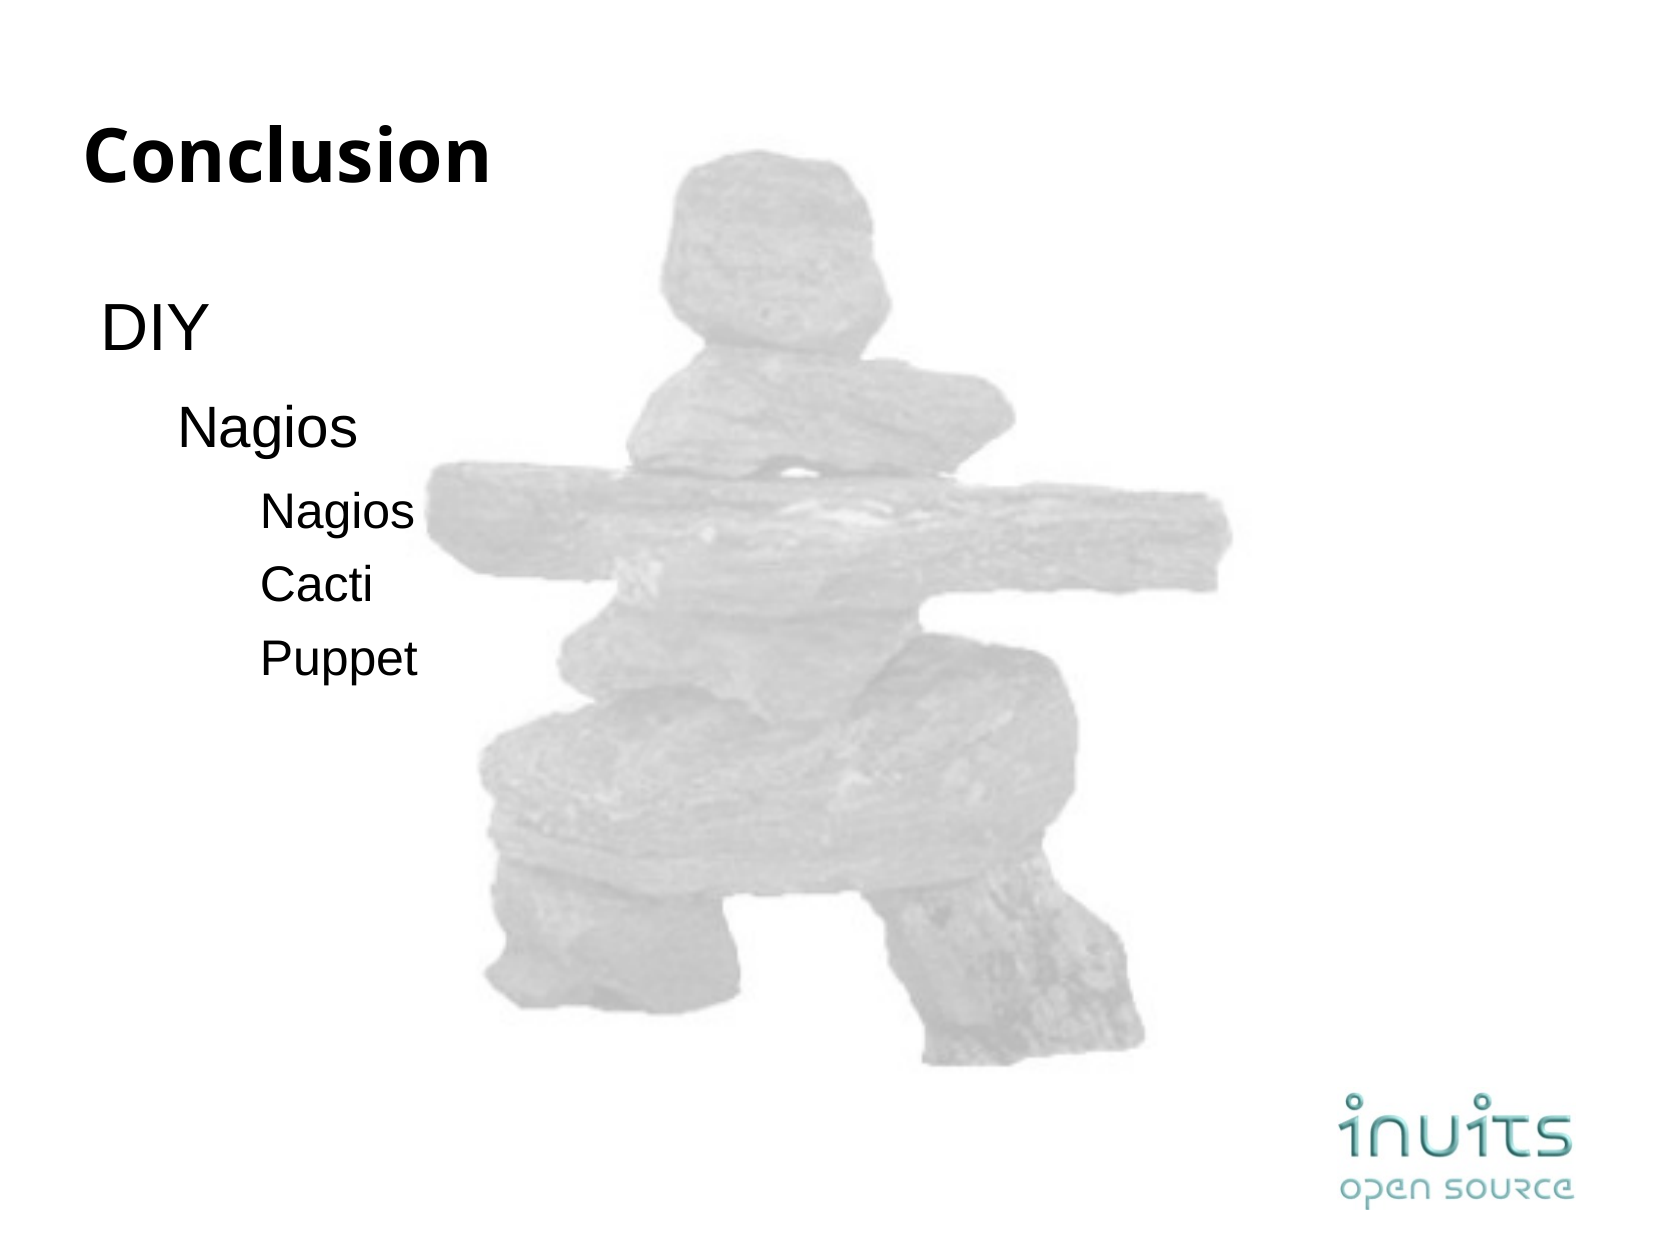

# Conclusion
DIY
Nagios
Nagios
Cacti
Puppet
66